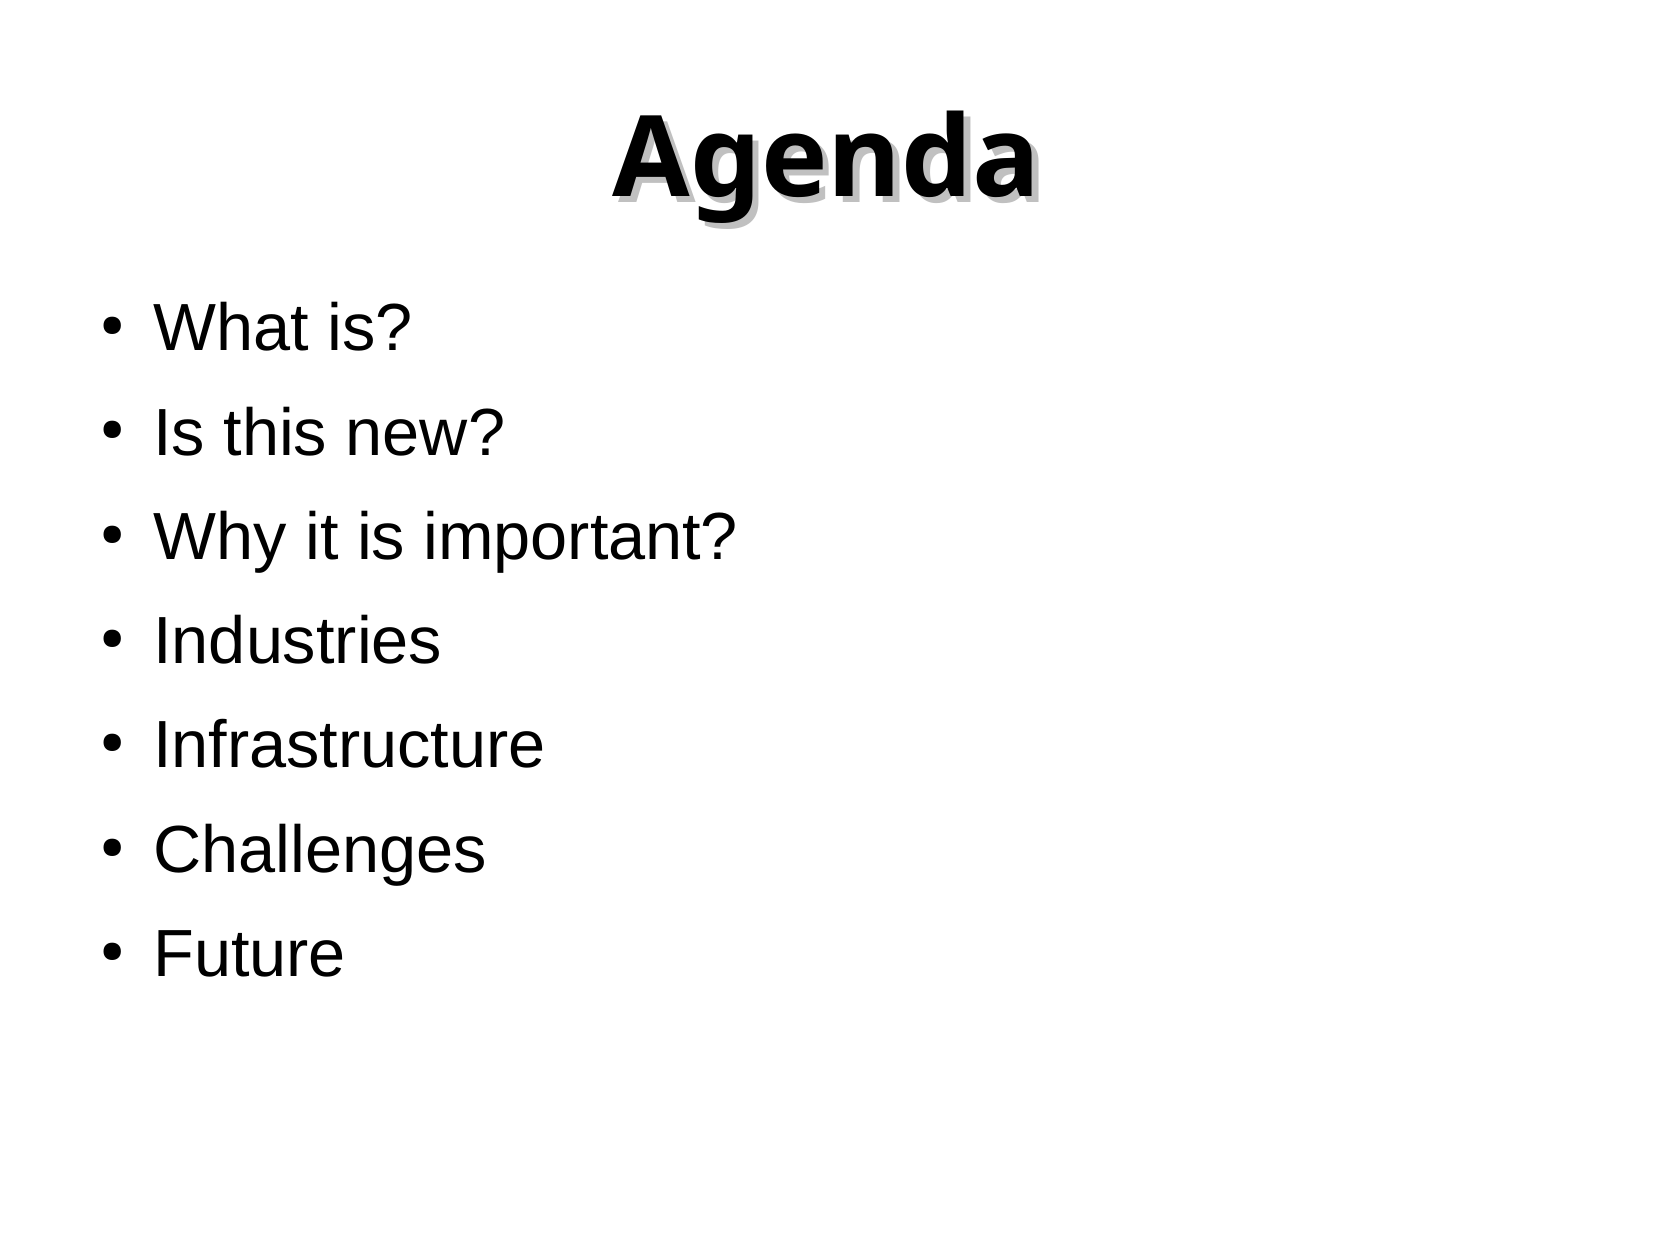

# Agenda
What is?
Is this new?
Why it is important?
Industries
Infrastructure
Challenges
Future